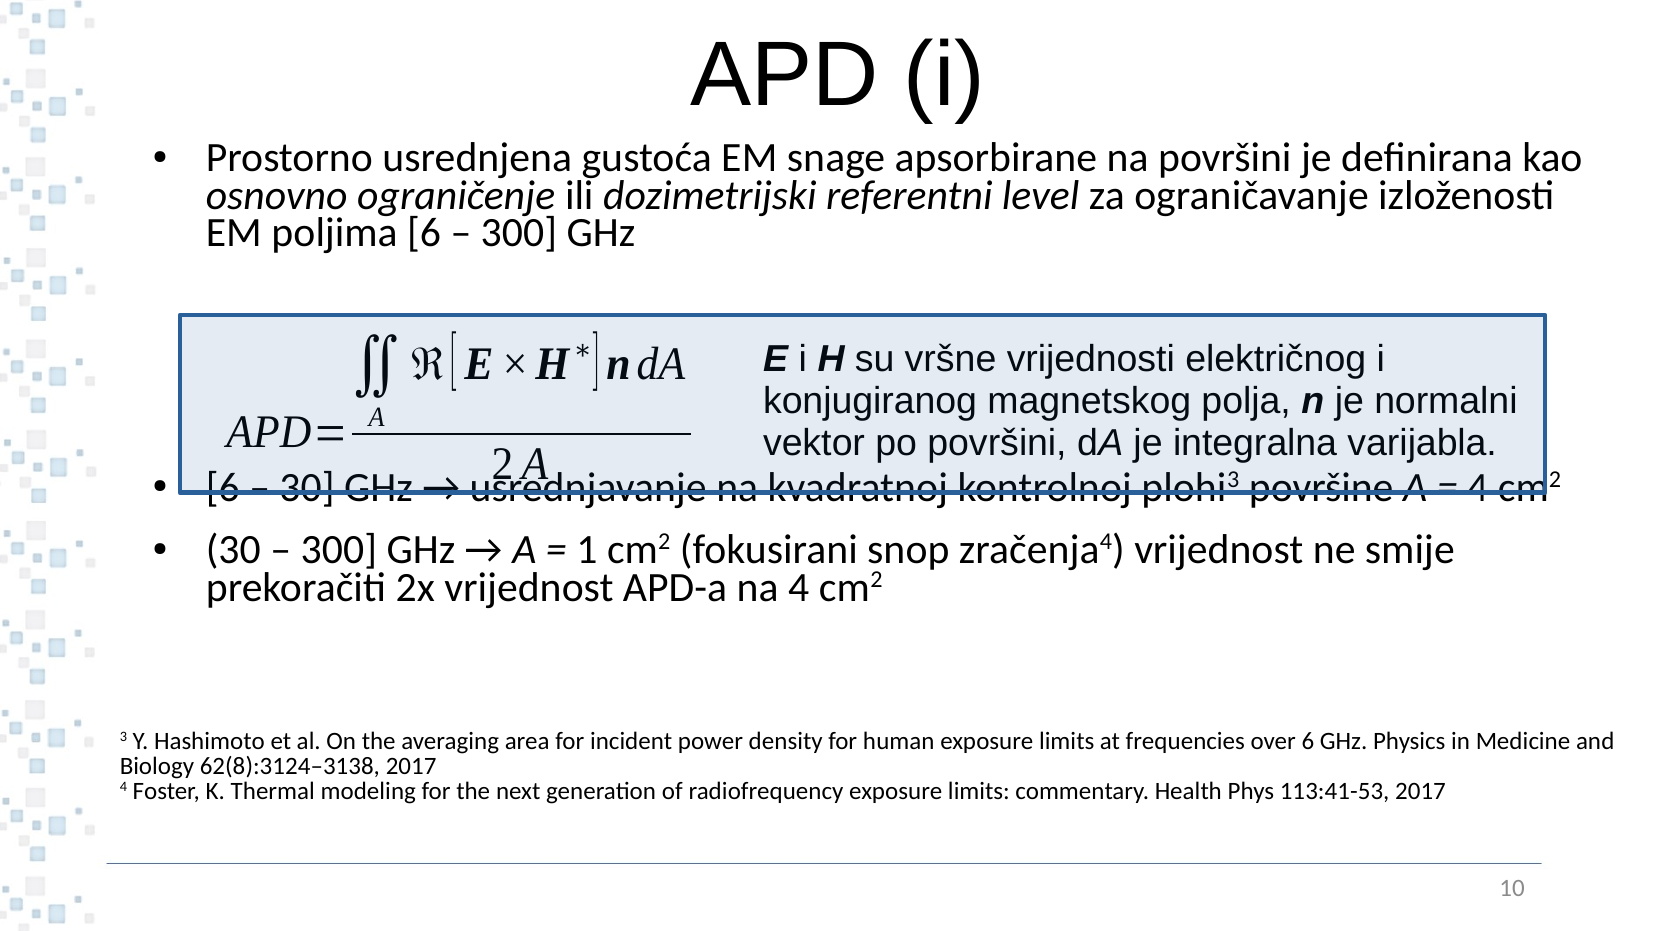

# APD (i)
Prostorno usrednjena gustoća EM snage apsorbirane na površini je definirana kao osnovno ograničenje ili dozimetrijski referentni level za ograničavanje izloženosti EM poljima [6 – 300] GHz
[6 – 30] GHz → usrednjavanje na kvadratnoj kontrolnoj plohi3 površine A = 4 cm2
(30 – 300] GHz → A = 1 cm2 (fokusirani snop zračenja4) vrijednost ne smije prekoračiti 2x vrijednost APD-a na 4 cm2
E i H su vršne vrijednosti električnog i konjugiranog magnetskog polja, n je normalni vektor po površini, dA je integralna varijabla.
3 Y. Hashimoto et al. On the averaging area for incident power density for human exposure limits at frequencies over 6 GHz. Physics in Medicine and Biology 62(8):3124–3138, 2017
4 Foster, K. Thermal modeling for the next generation of radiofrequency exposure limits: commentary. Health Phys 113:41-53, 2017
10